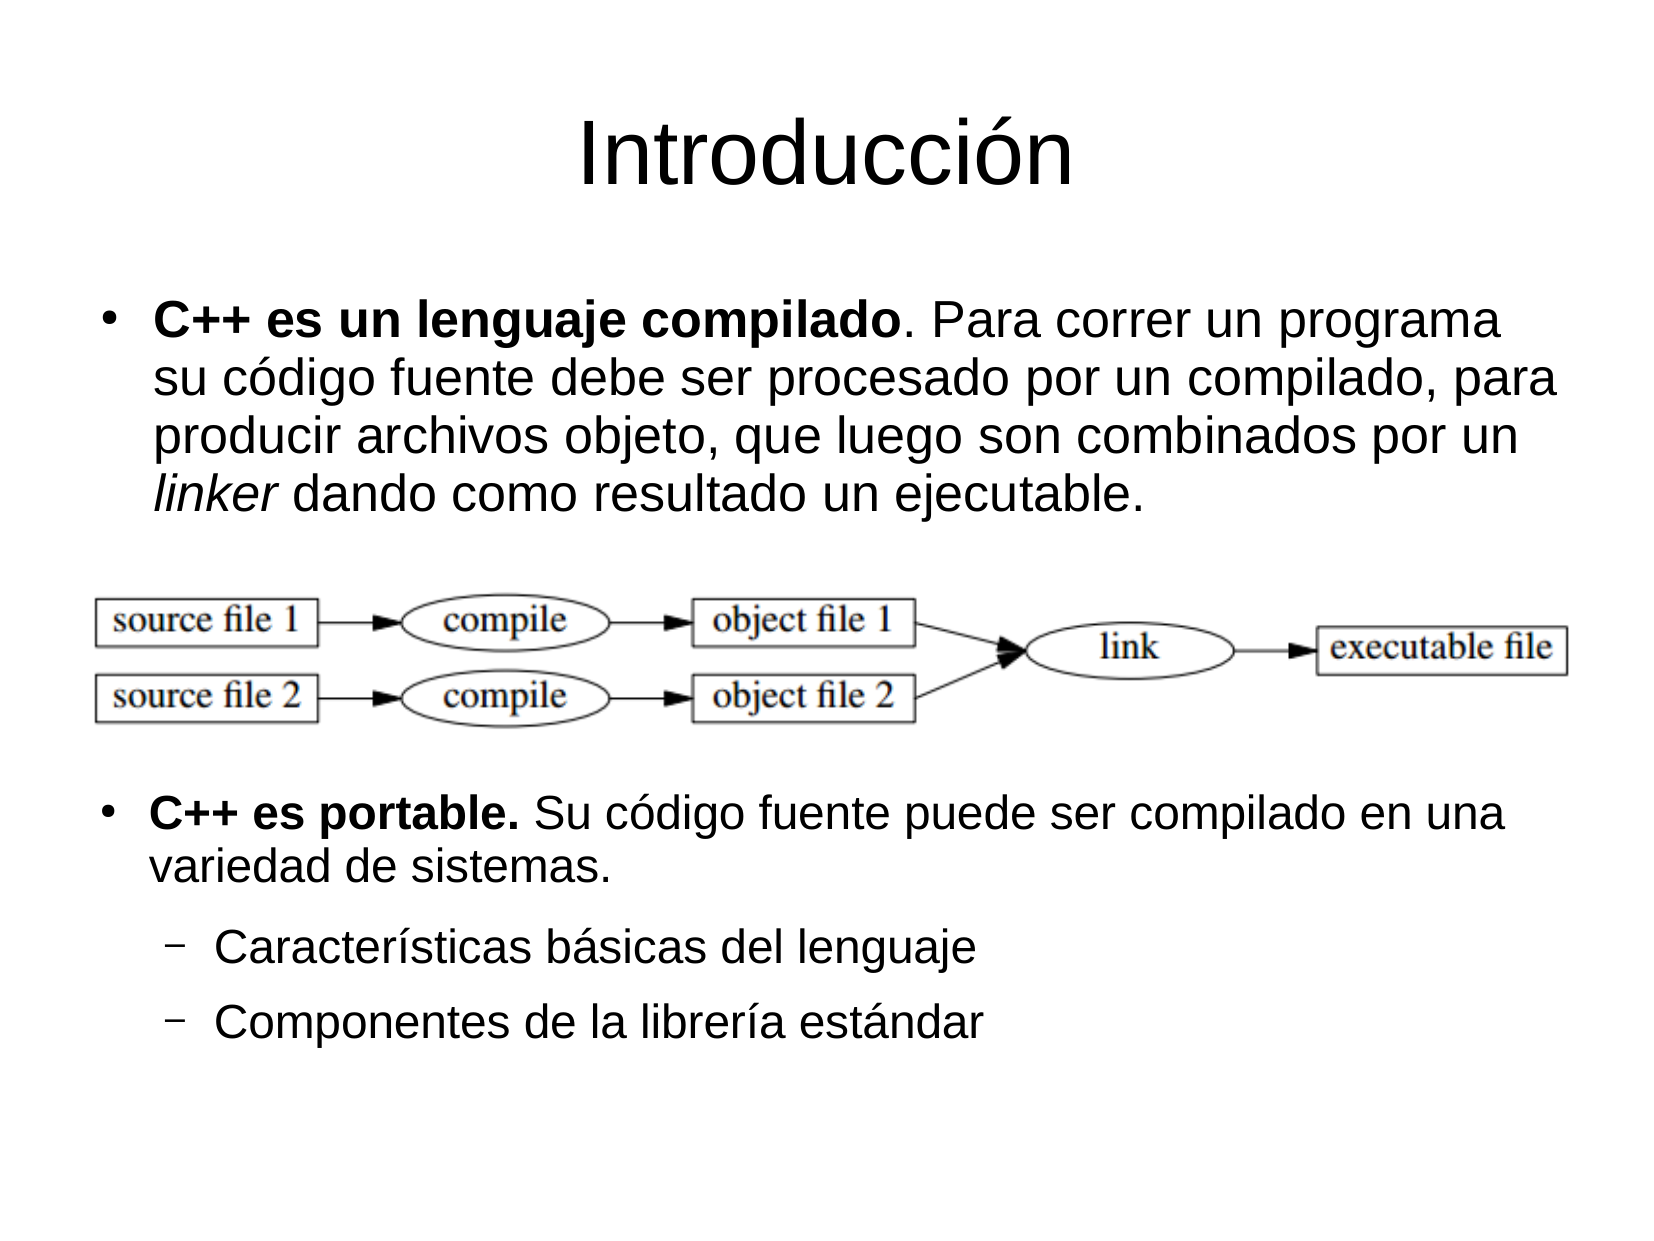

# Introducción
C++ es un lenguaje compilado. Para correr un programa su código fuente debe ser procesado por un compilado, para producir archivos objeto, que luego son combinados por un linker dando como resultado un ejecutable.
C++ es portable. Su código fuente puede ser compilado en una variedad de sistemas.
Características básicas del lenguaje
Componentes de la librería estándar